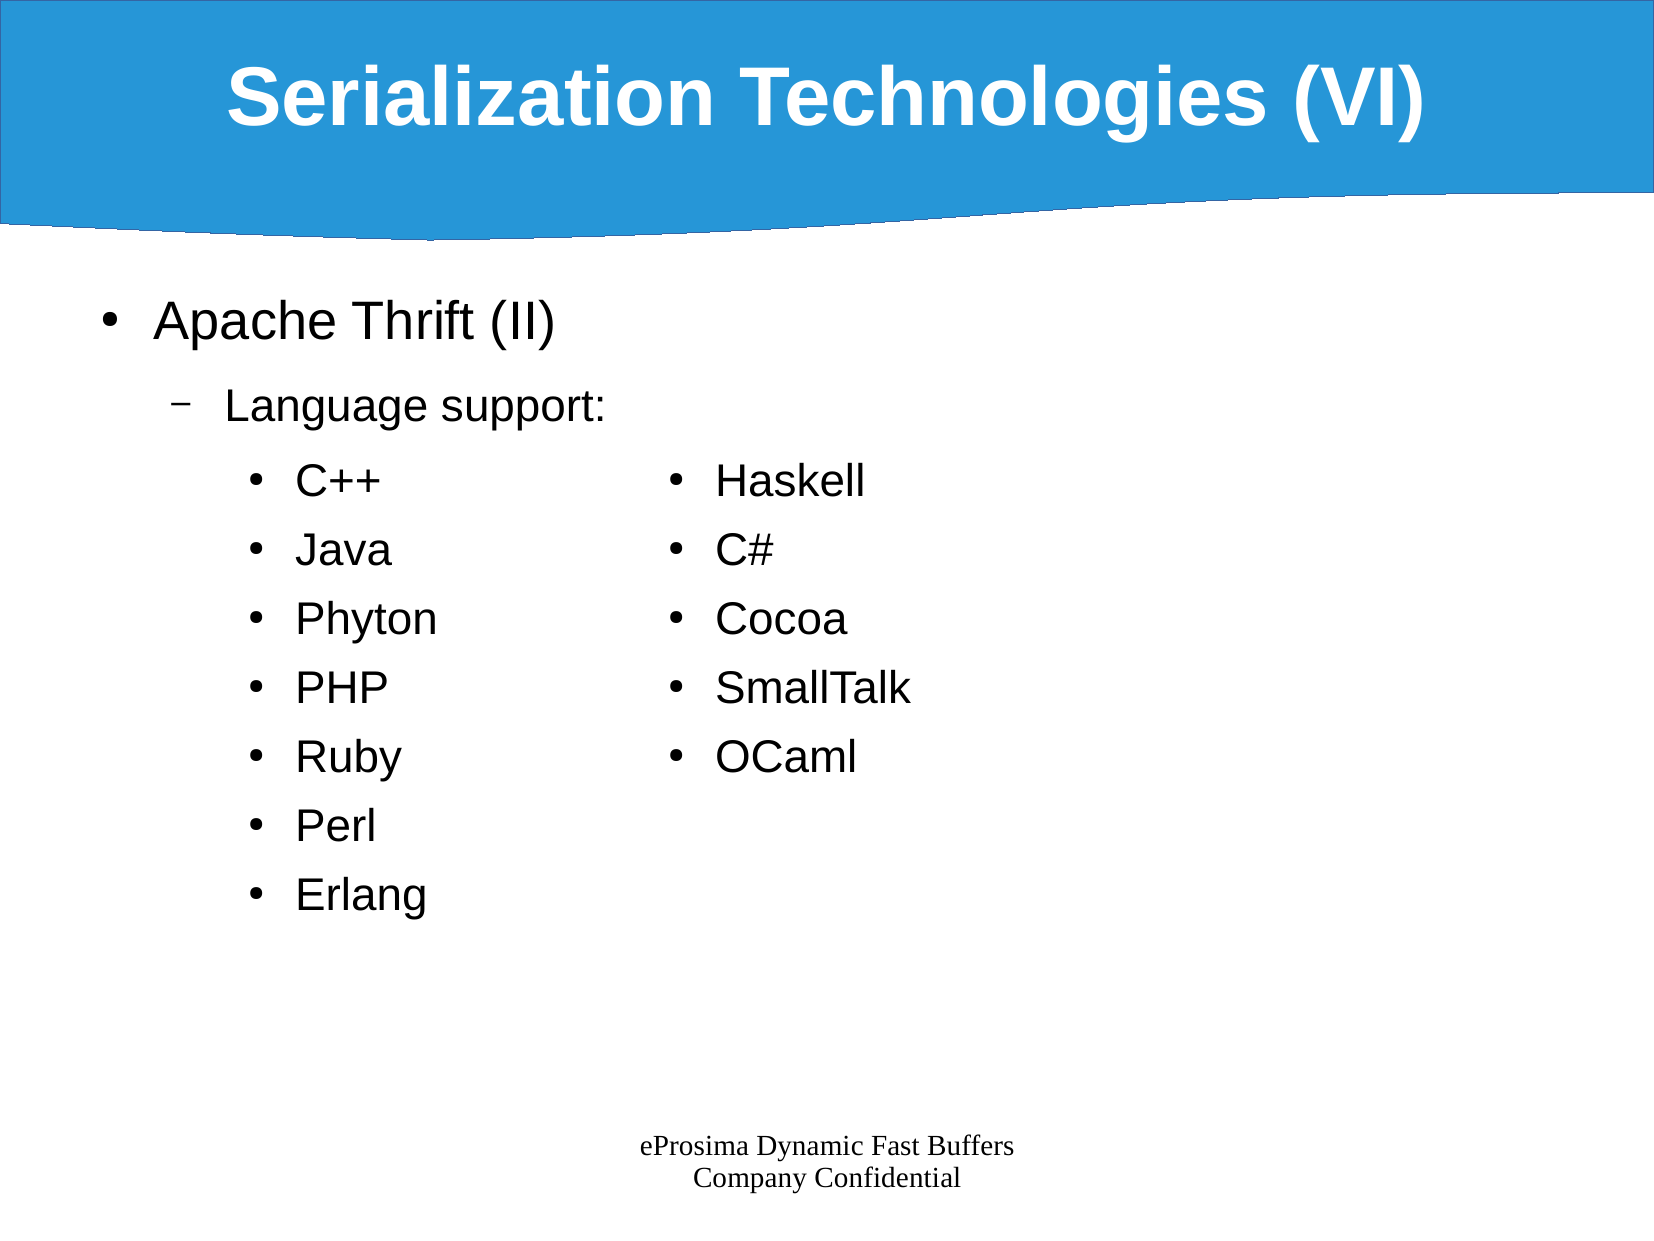

Serialization Technologies (VI)
# Apache Thrift (II)
Language support:
C++
Java
Phyton
PHP
Ruby
Perl
Erlang
Haskell
C#
Cocoa
SmallTalk
OCaml
eProsima Dynamic Fast Buffers